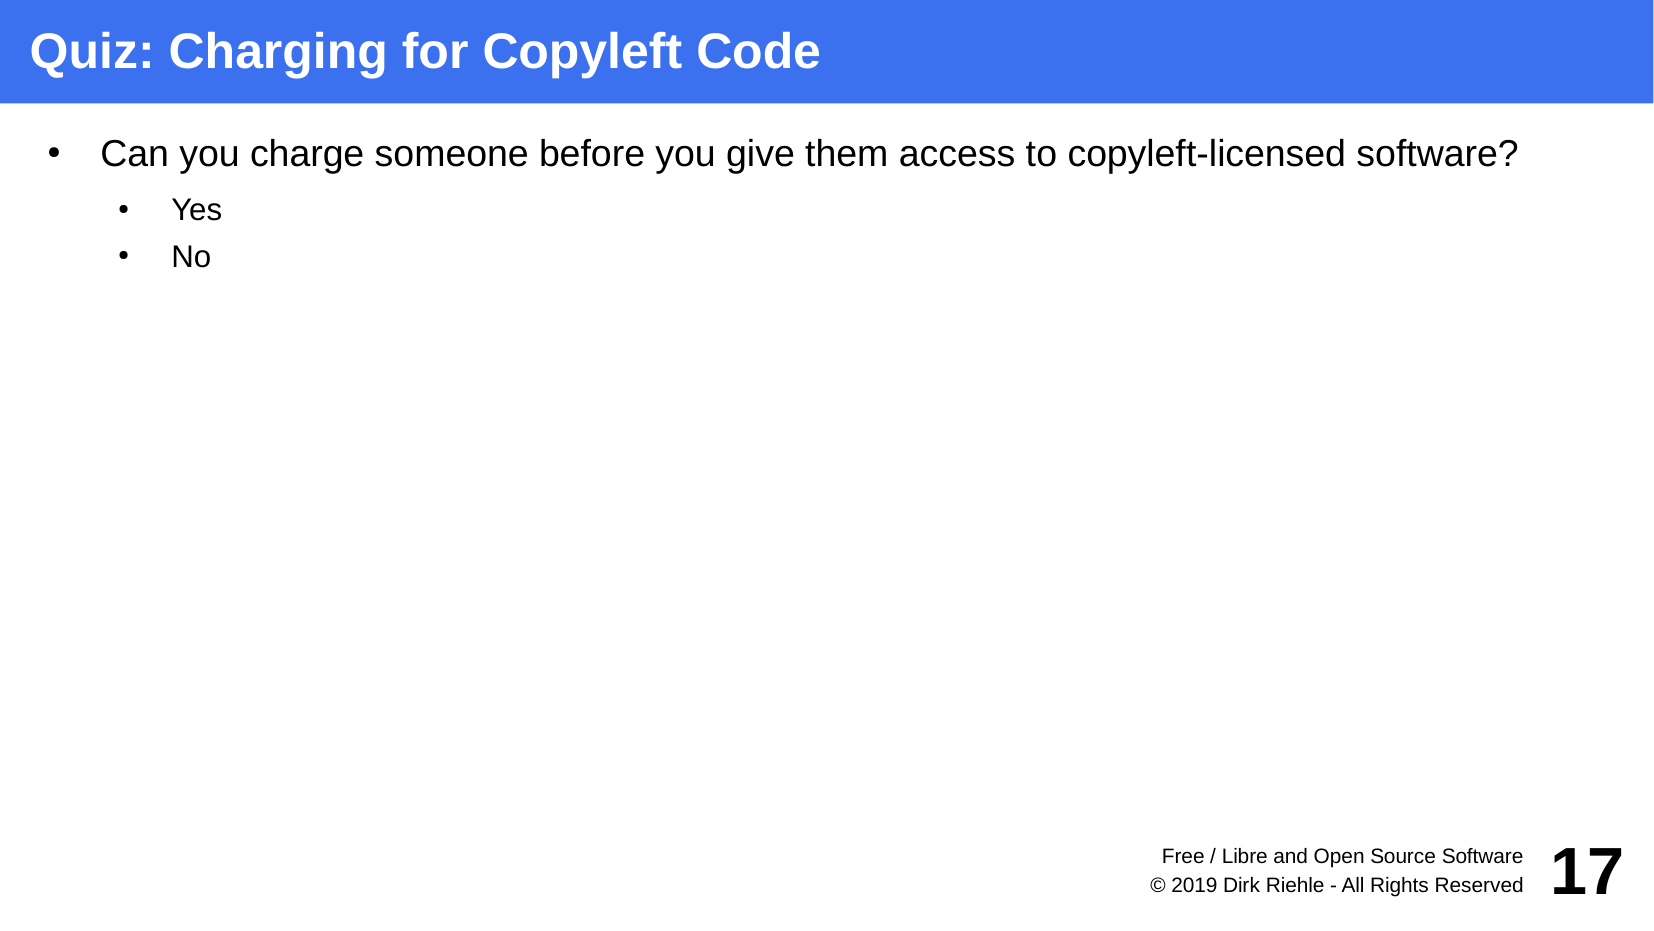

# Quiz: Charging for Copyleft Code
Can you charge someone before you give them access to copyleft-licensed software?
Yes
No
Free / Libre and Open Source Software
17
© 2019 Dirk Riehle - All Rights Reserved